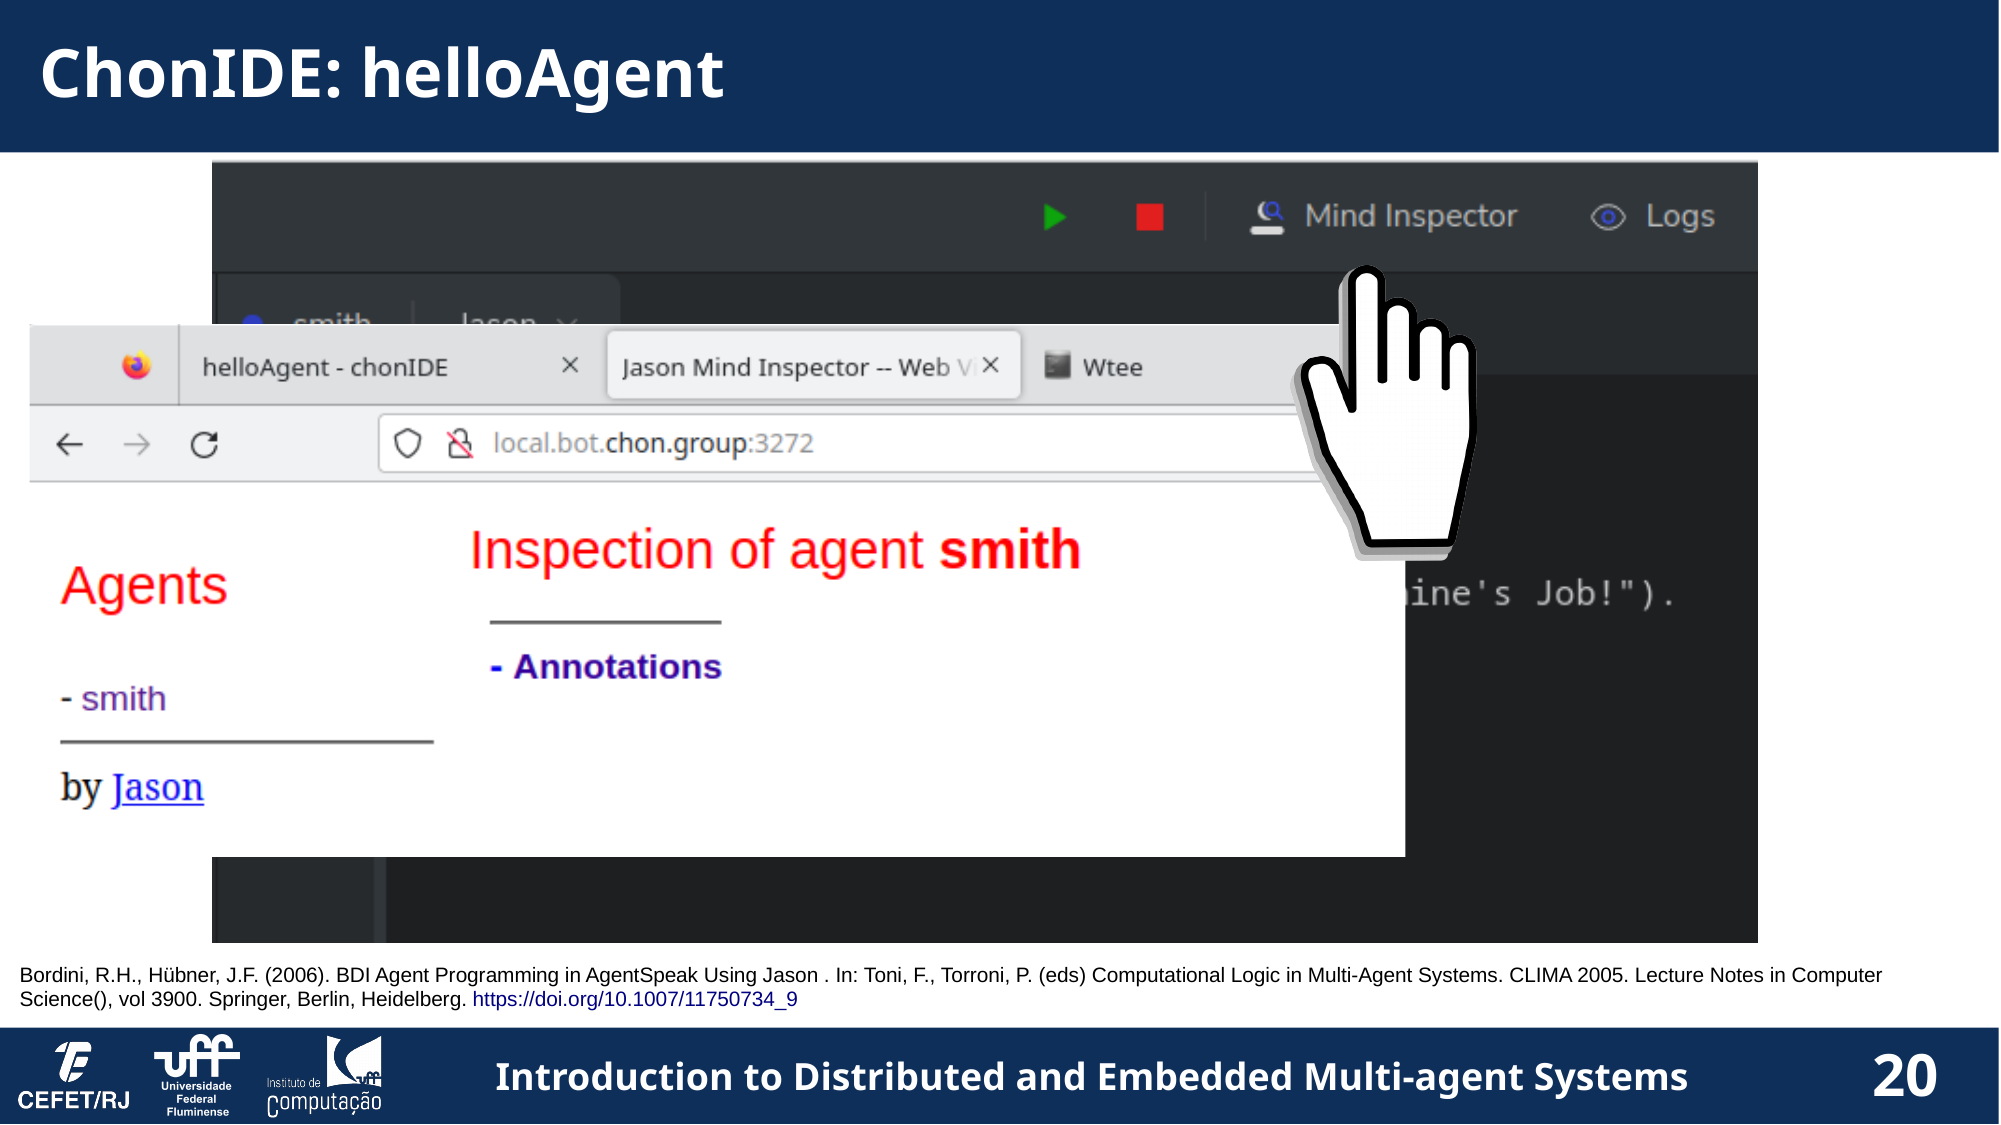

ChonIDE: helloAgent
Bordini, R.H., Hübner, J.F. (2006). BDI Agent Programming in AgentSpeak Using Jason . In: Toni, F., Torroni, P. (eds) Computational Logic in Multi-Agent Systems. CLIMA 2005. Lecture Notes in Computer Science(), vol 3900. Springer, Berlin, Heidelberg. https://doi.org/10.1007/11750734_9